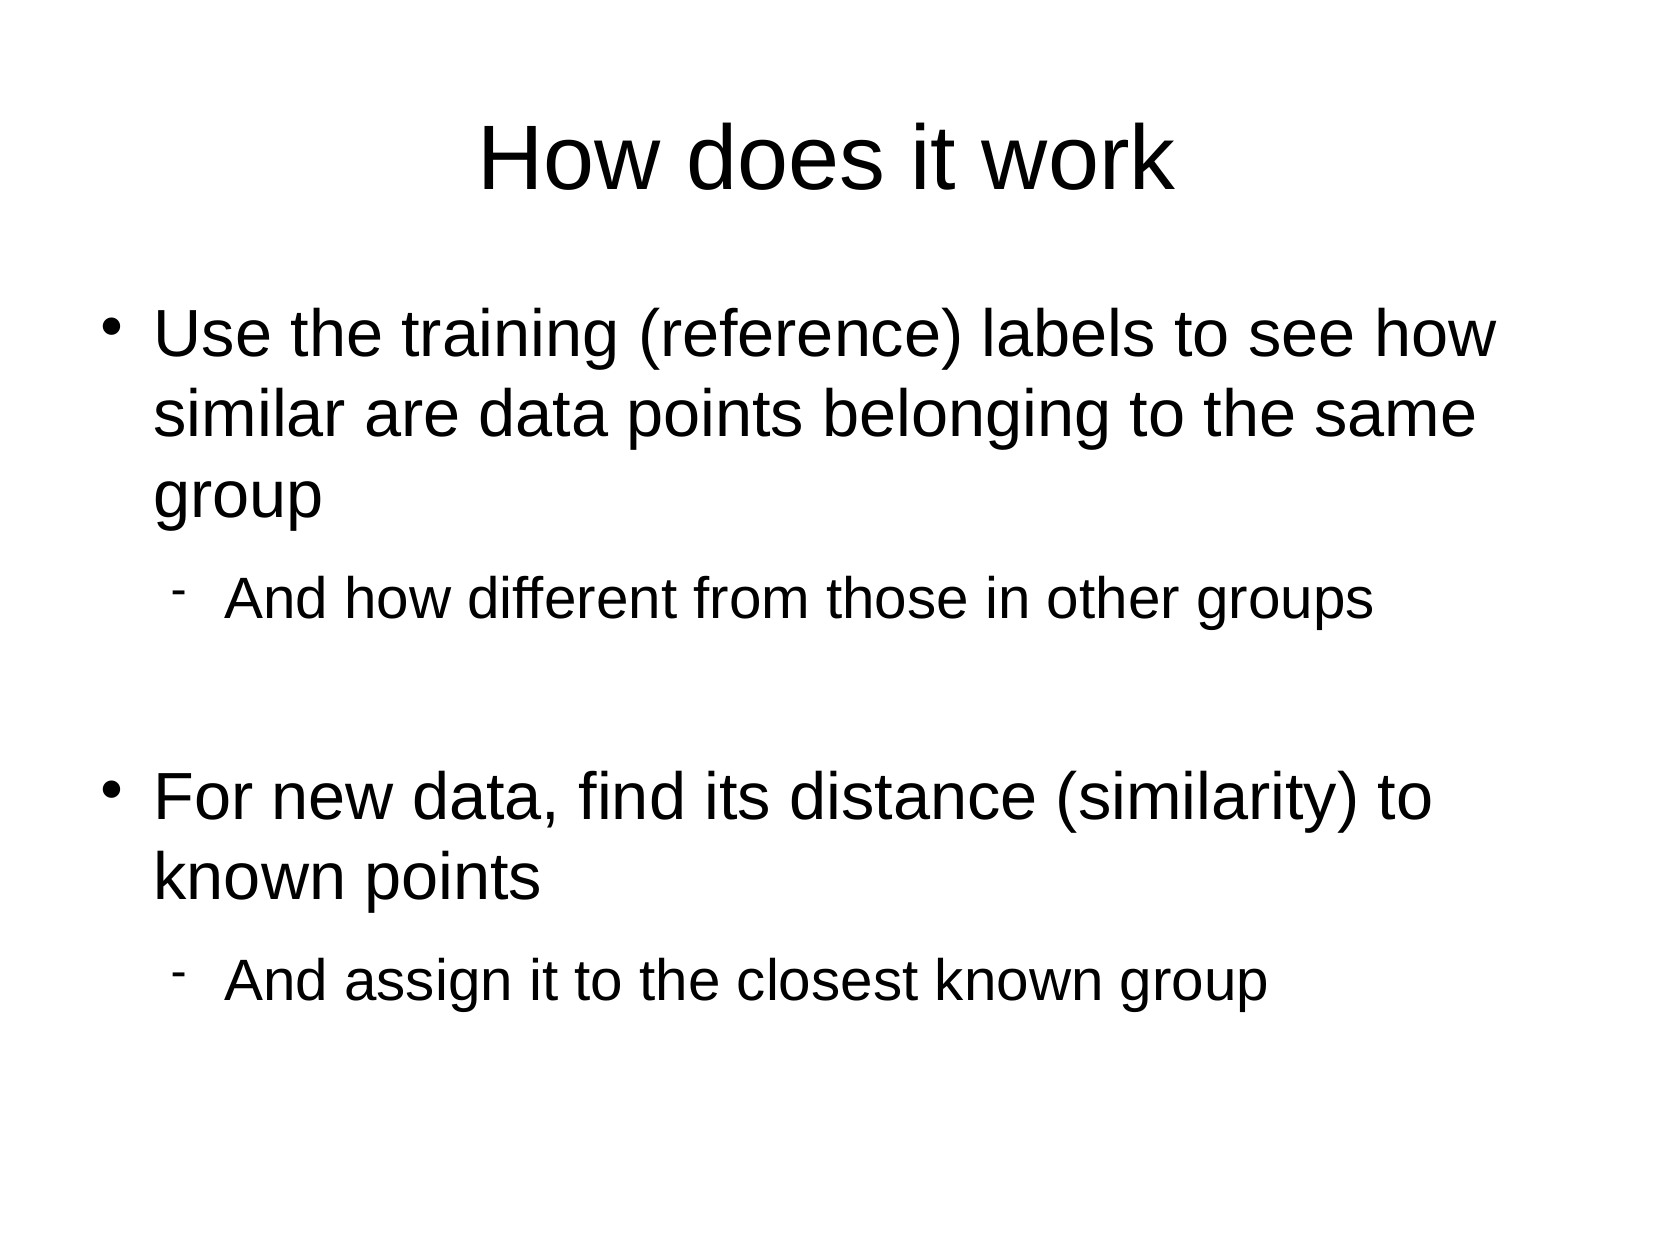

How does it work
Use the training (reference) labels to see how similar are data points belonging to the same group
And how different from those in other groups
For new data, find its distance (similarity) to known points
And assign it to the closest known group